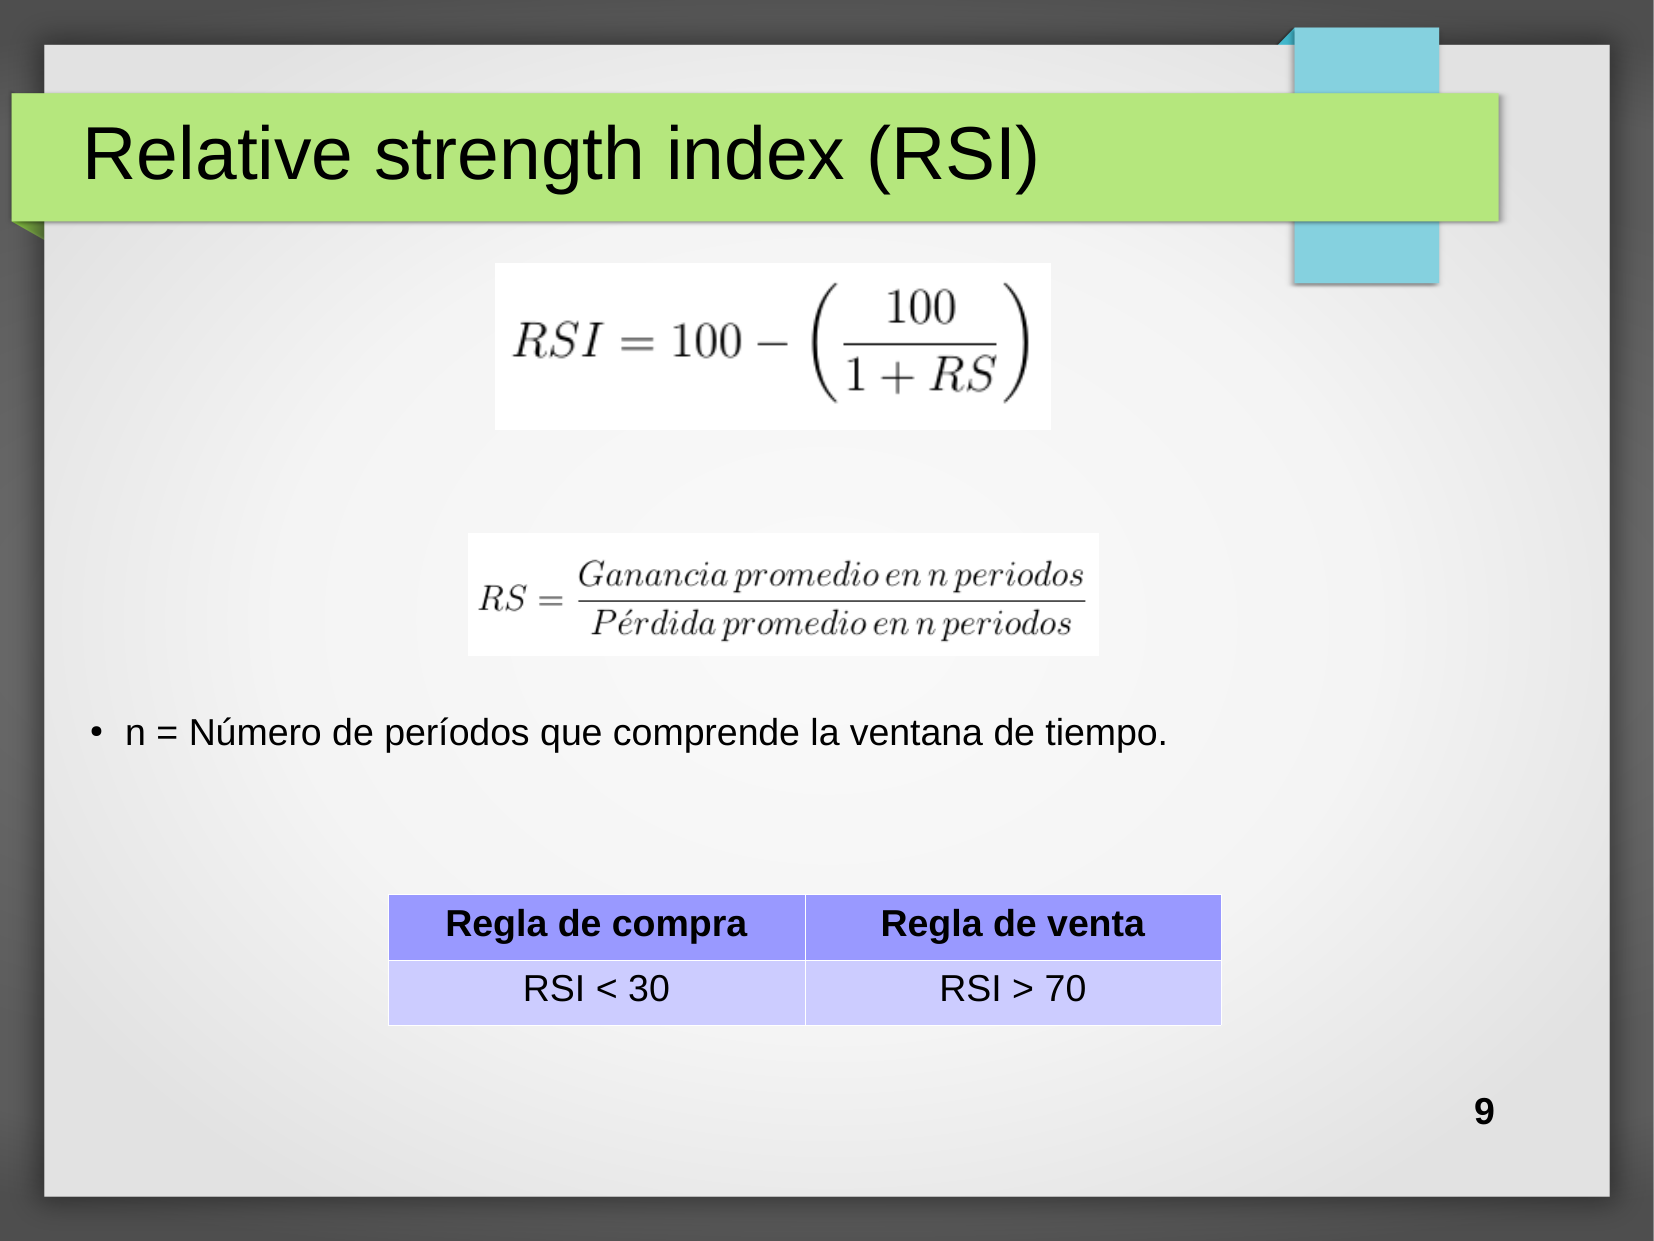

# Relative strength index (RSI)
n = Número de períodos que comprende la ventana de tiempo.
| Regla de compra | Regla de venta |
| --- | --- |
| RSI < 30 | RSI > 70 |